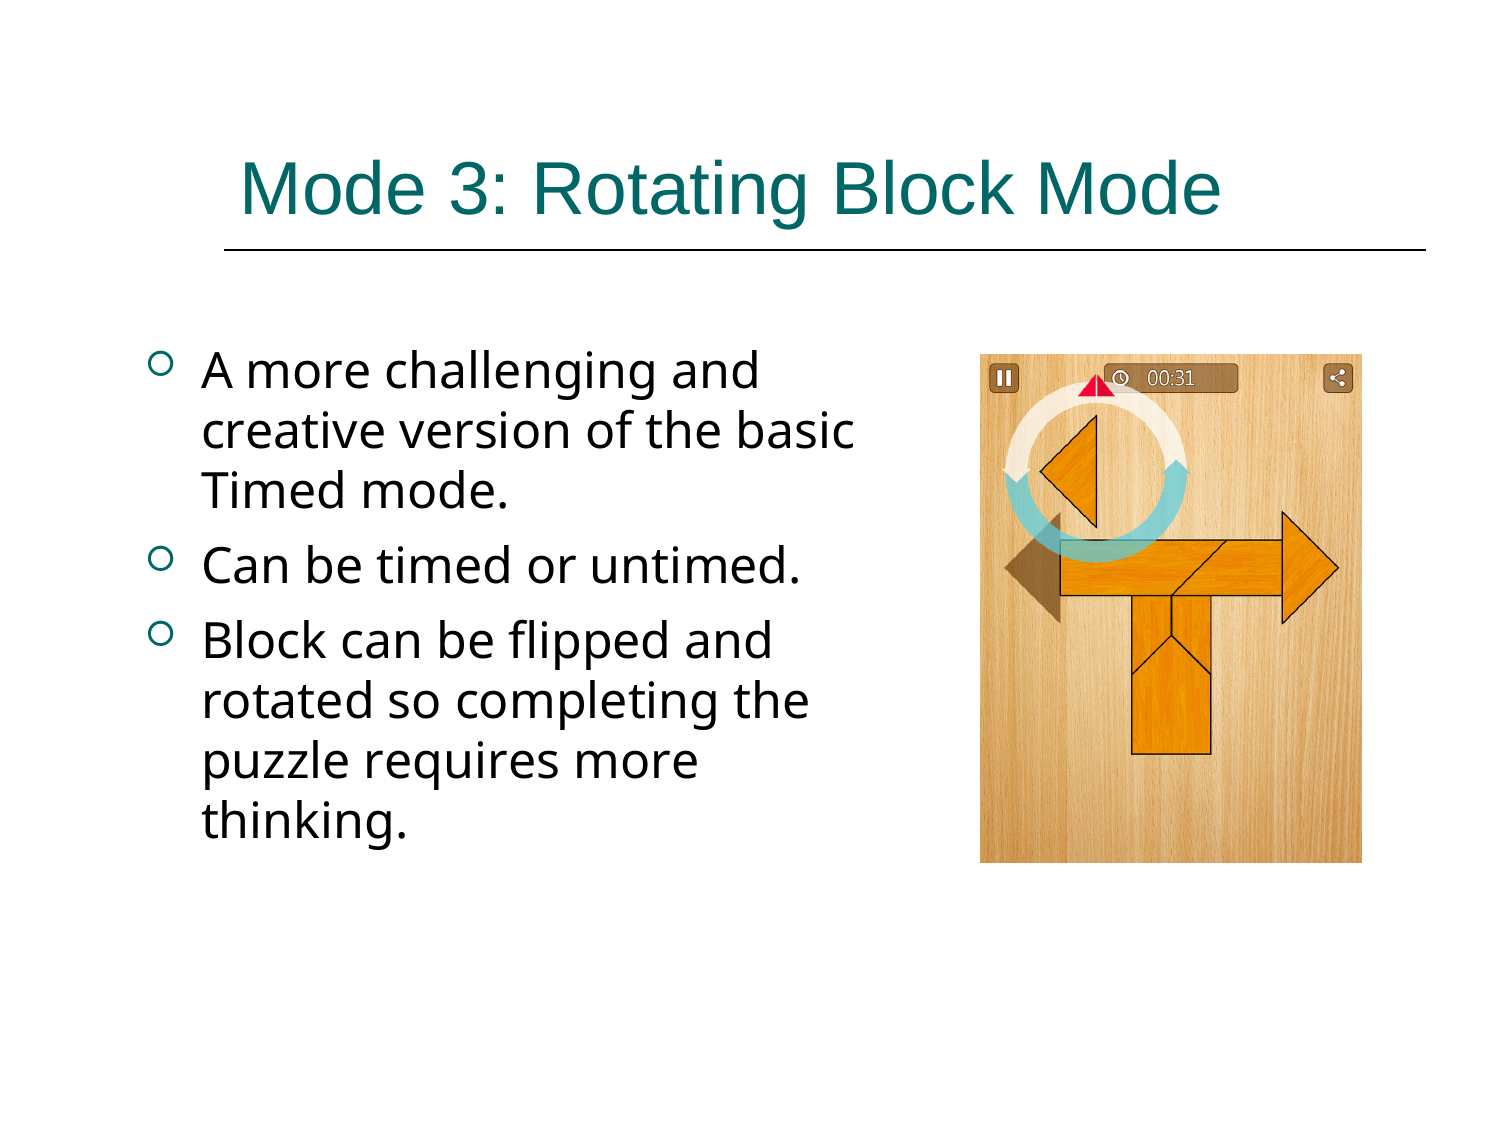

Mode 3: Rotating Block Mode
A more challenging and creative version of the basic Timed mode.
Can be timed or untimed.
Block can be flipped and rotated so completing the puzzle requires more thinking.